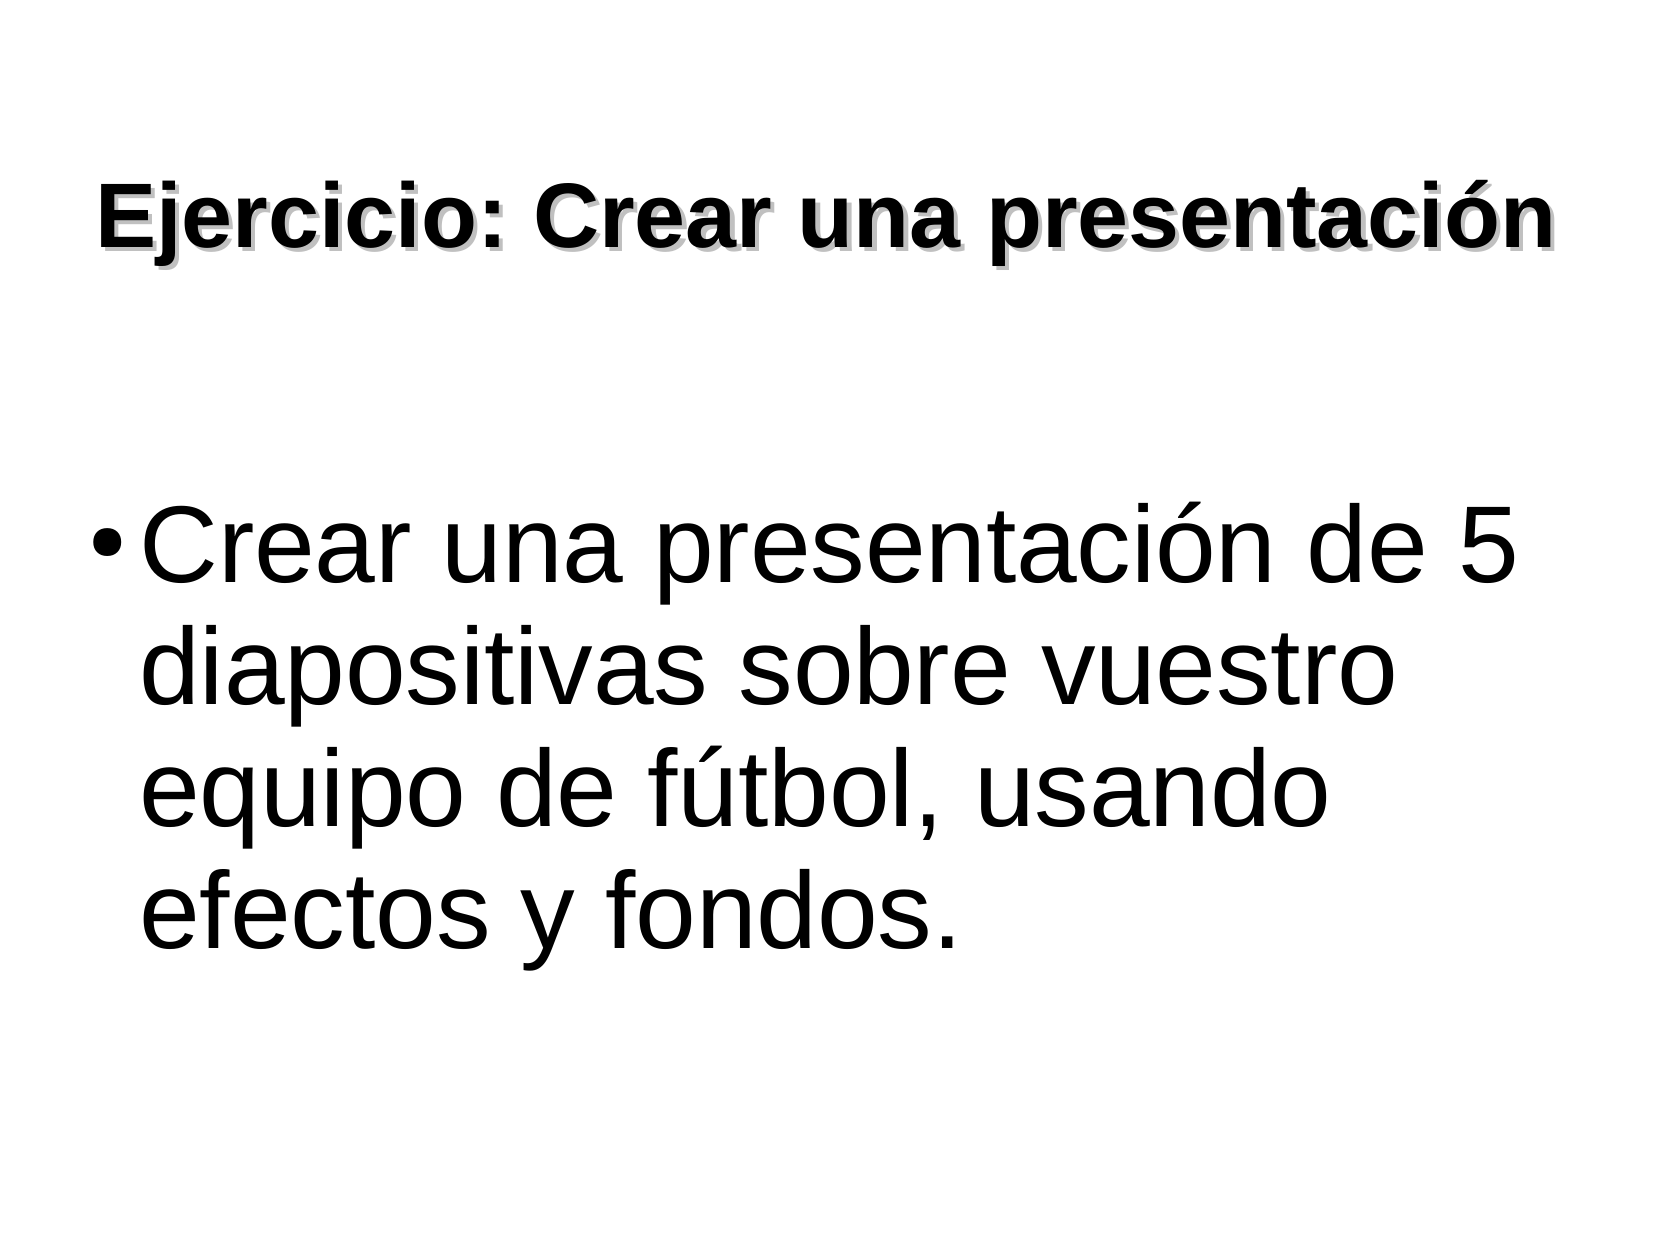

# Ejercicio: Crear una presentación
Crear una presentación de 5 diapositivas sobre vuestro equipo de fútbol, usando efectos y fondos.